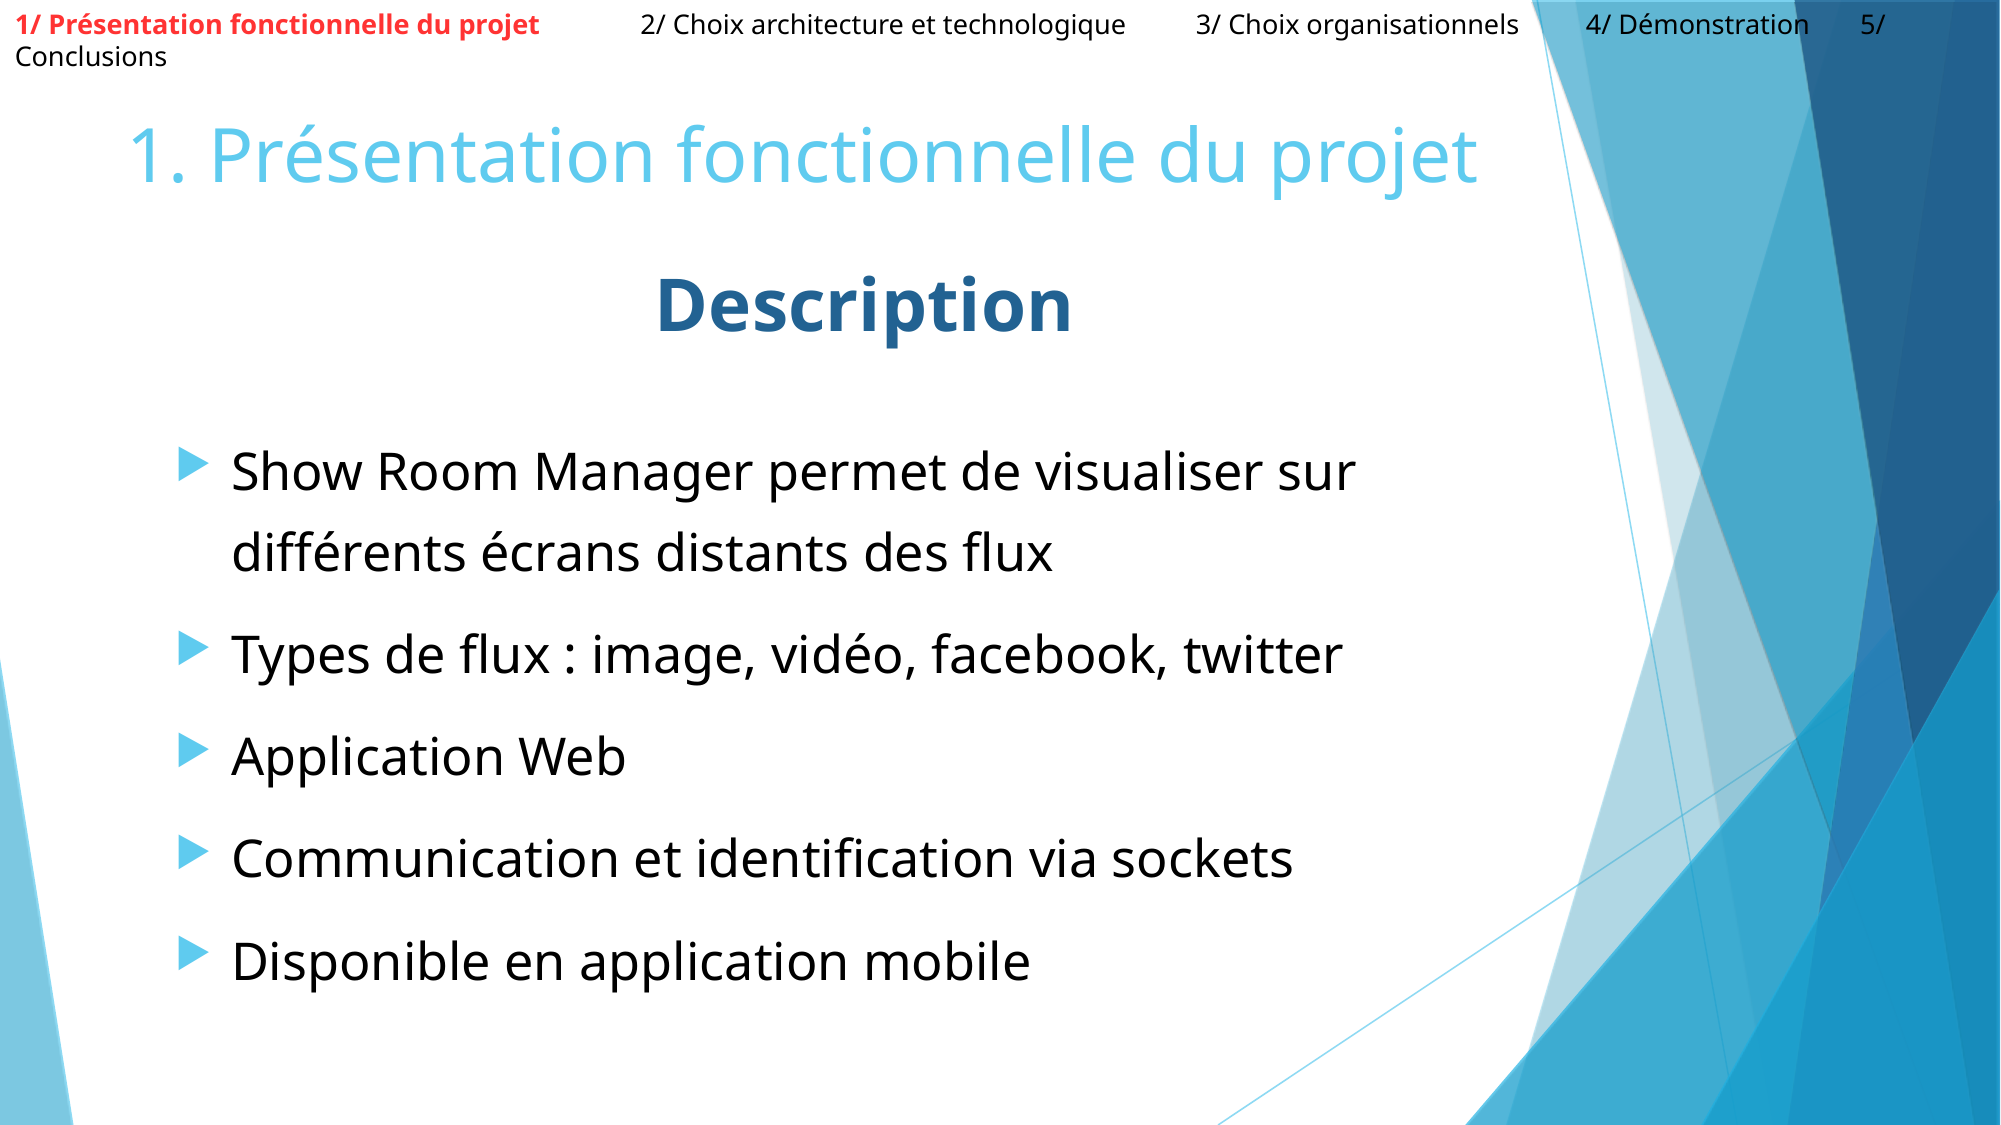

1/ Présentation fonctionnelle du projet 	 2/ Choix architecture et technologique 	3/ Choix organisationnels 	 4/ Démonstration 	5/ Conclusions
# 1. Présentation fonctionnelle du projet
Description
Show Room Manager permet de visualiser sur différents écrans distants des flux
Types de flux : image, vidéo, facebook, twitter
Application Web
Communication et identification via sockets
Disponible en application mobile